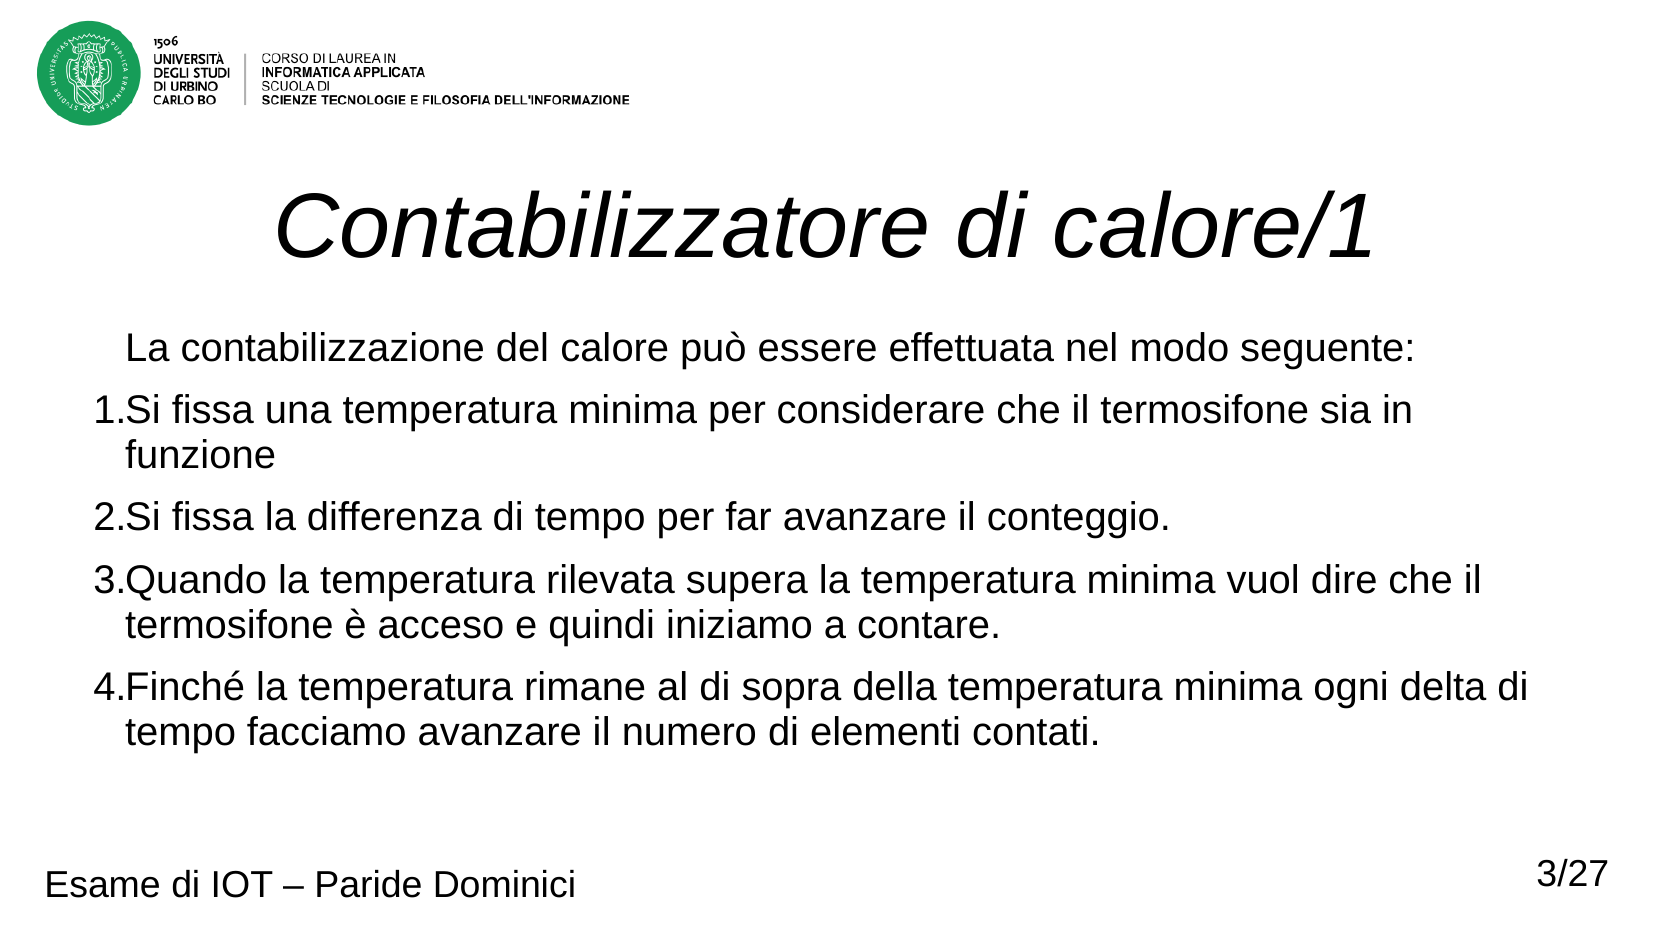

# Contabilizzatore di calore/1
La contabilizzazione del calore può essere effettuata nel modo seguente:
Si fissa una temperatura minima per considerare che il termosifone sia in funzione
Si fissa la differenza di tempo per far avanzare il conteggio.
Quando la temperatura rilevata supera la temperatura minima vuol dire che il termosifone è acceso e quindi iniziamo a contare.
Finché la temperatura rimane al di sopra della temperatura minima ogni delta di tempo facciamo avanzare il numero di elementi contati.
3/27
Esame di IOT – Paride Dominici